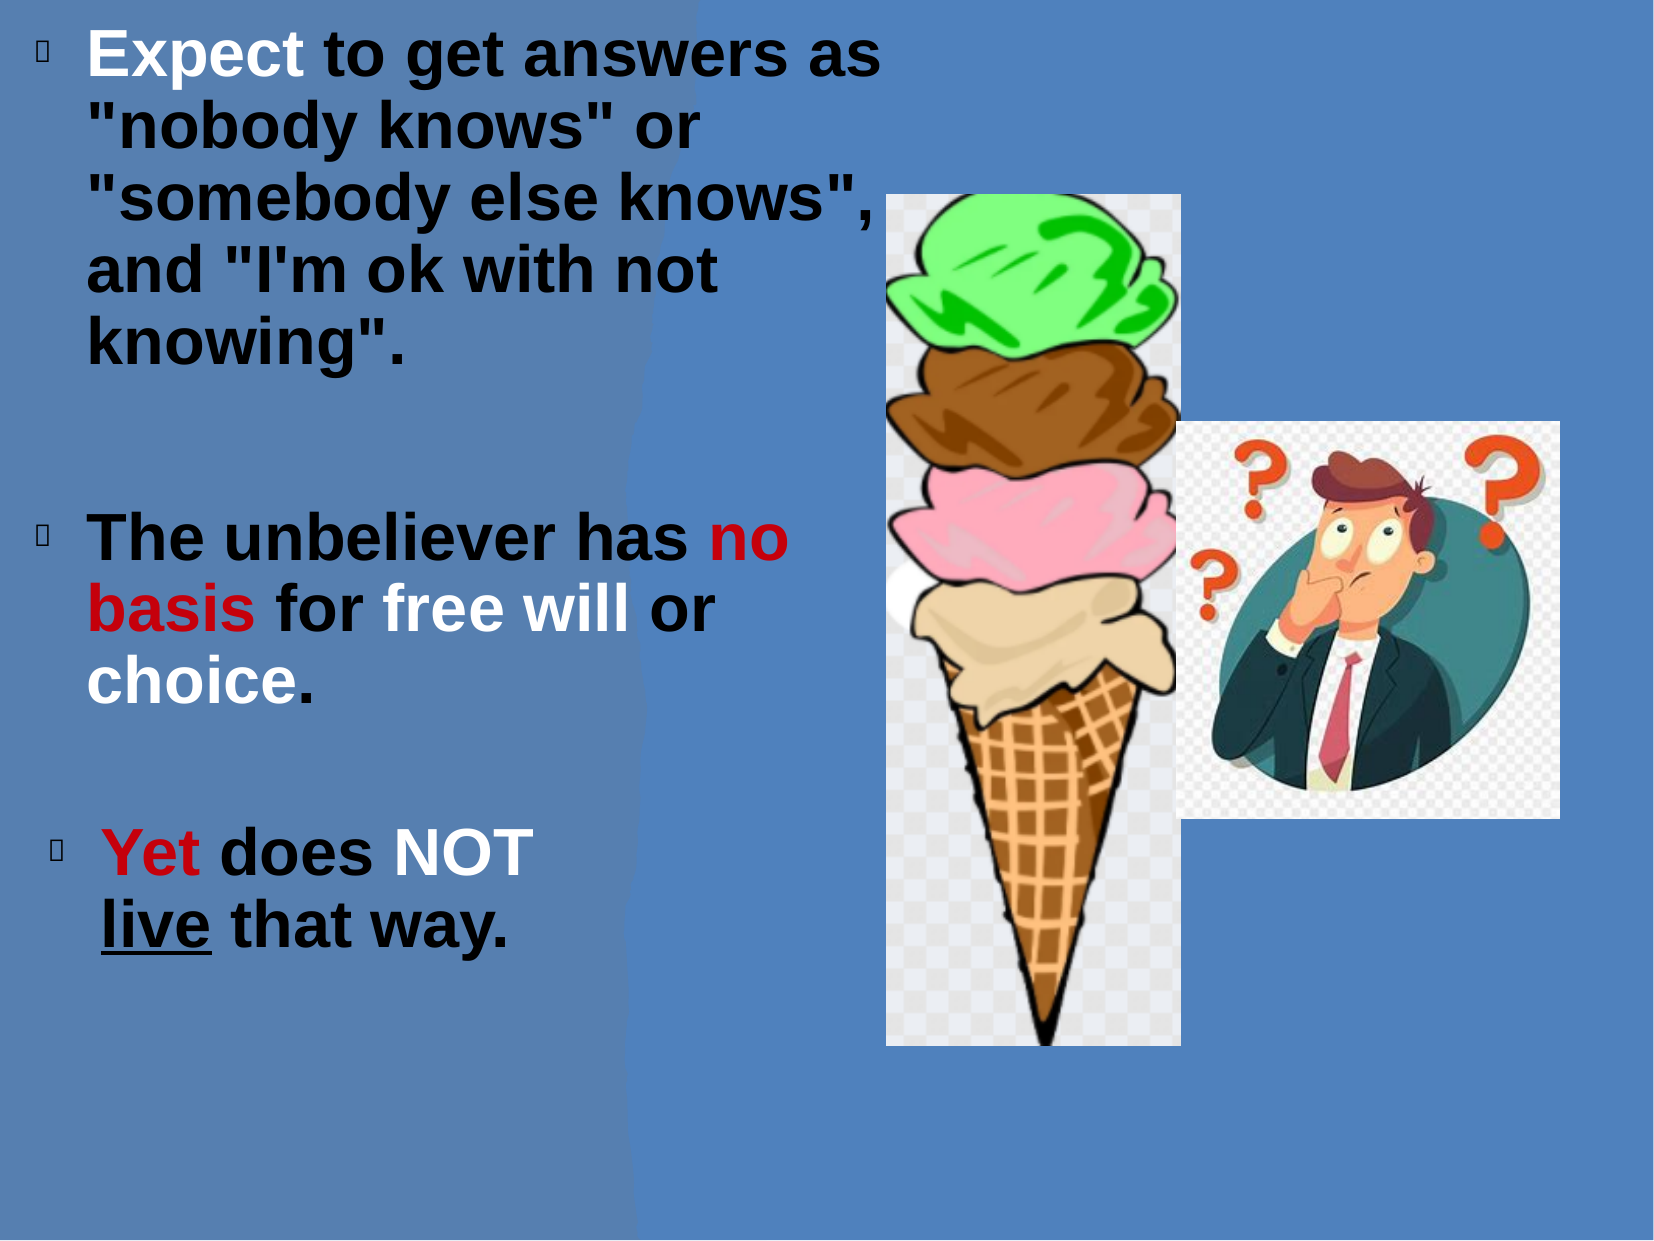

# Expect to get answers as "nobody knows" or "somebody else knows", and "I'm ok with not knowing".
The unbeliever has no basis for free will or choice.
Yet does NOT
live that way.